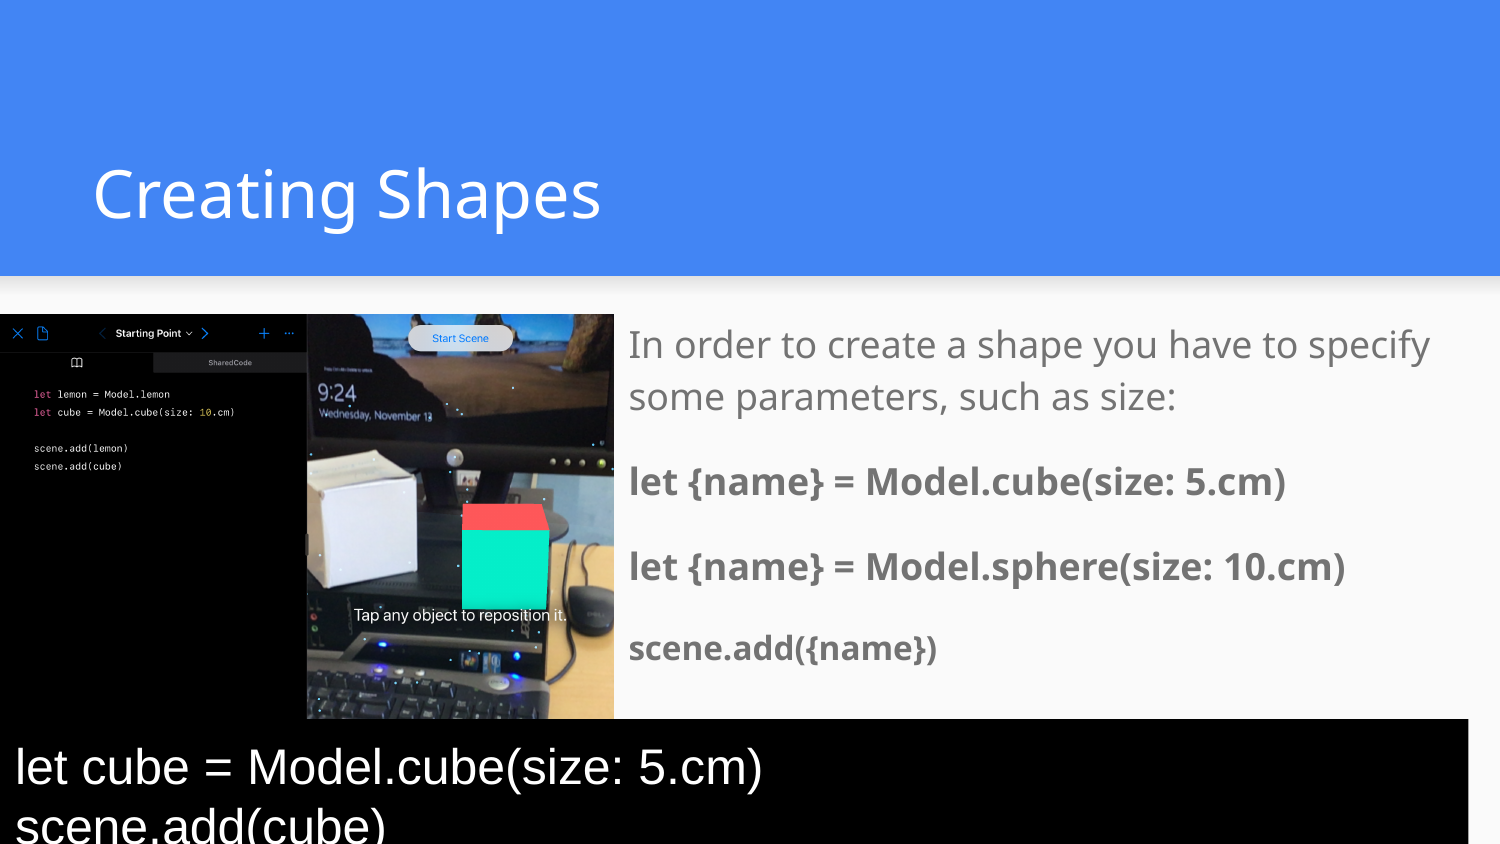

# Creating Shapes
In order to create a shape you have to specify some parameters, such as size:
let {name} = Model.cube(size: 5.cm)
let {name} = Model.sphere(size: 10.cm)
scene.add({name})
Picture of AR Create with some created shapes
let cube = Model.cube(size: 5.cm)
scene.add(cube)